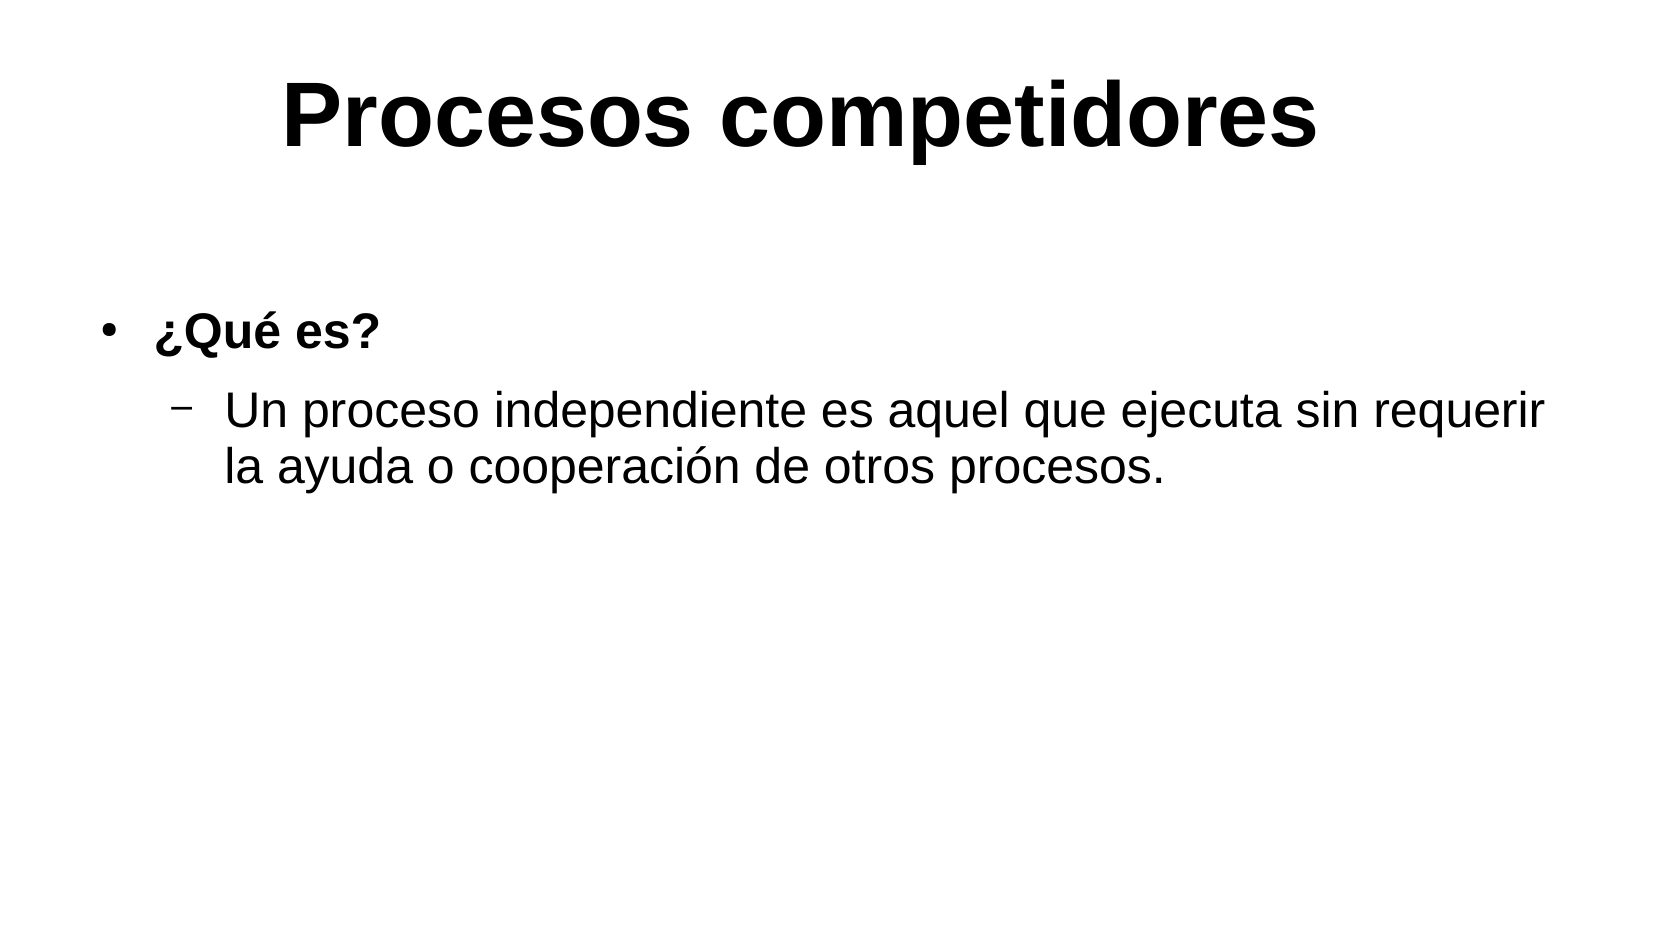

# Procesos competidores
¿Qué es?
Un proceso independiente es aquel que ejecuta sin requerir la ayuda o cooperación de otros procesos.